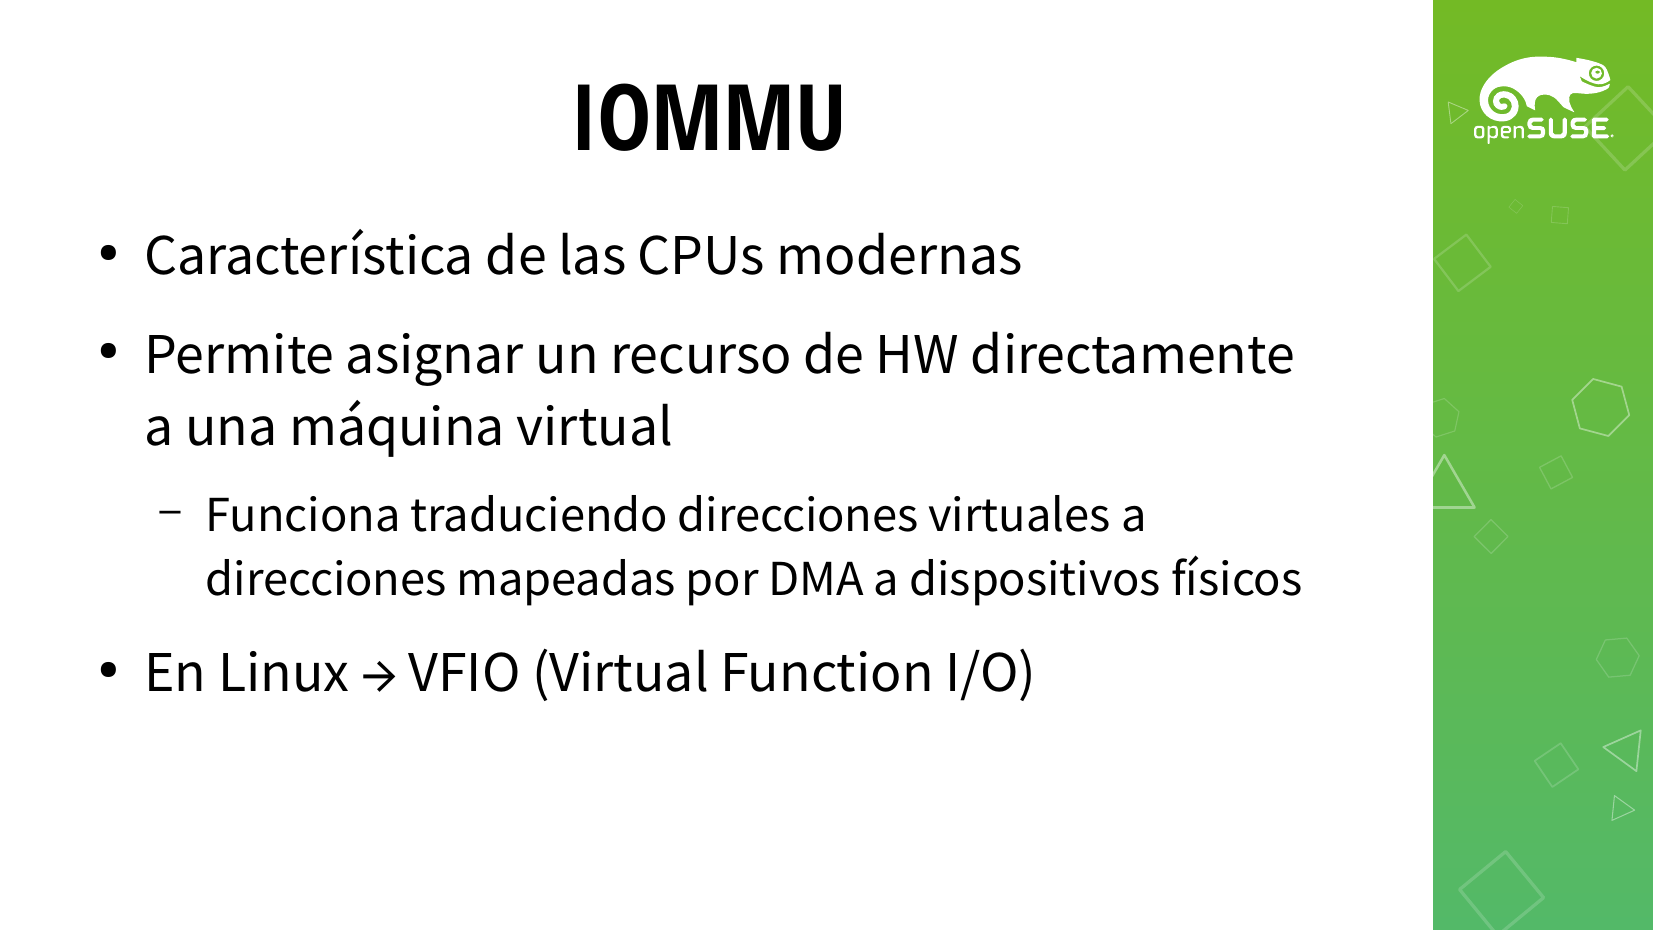

# IOMMU
Característica de las CPUs modernas
Permite asignar un recurso de HW directamente a una máquina virtual
Funciona traduciendo direcciones virtuales a direcciones mapeadas por DMA a dispositivos físicos
En Linux → VFIO (Virtual Function I/O)